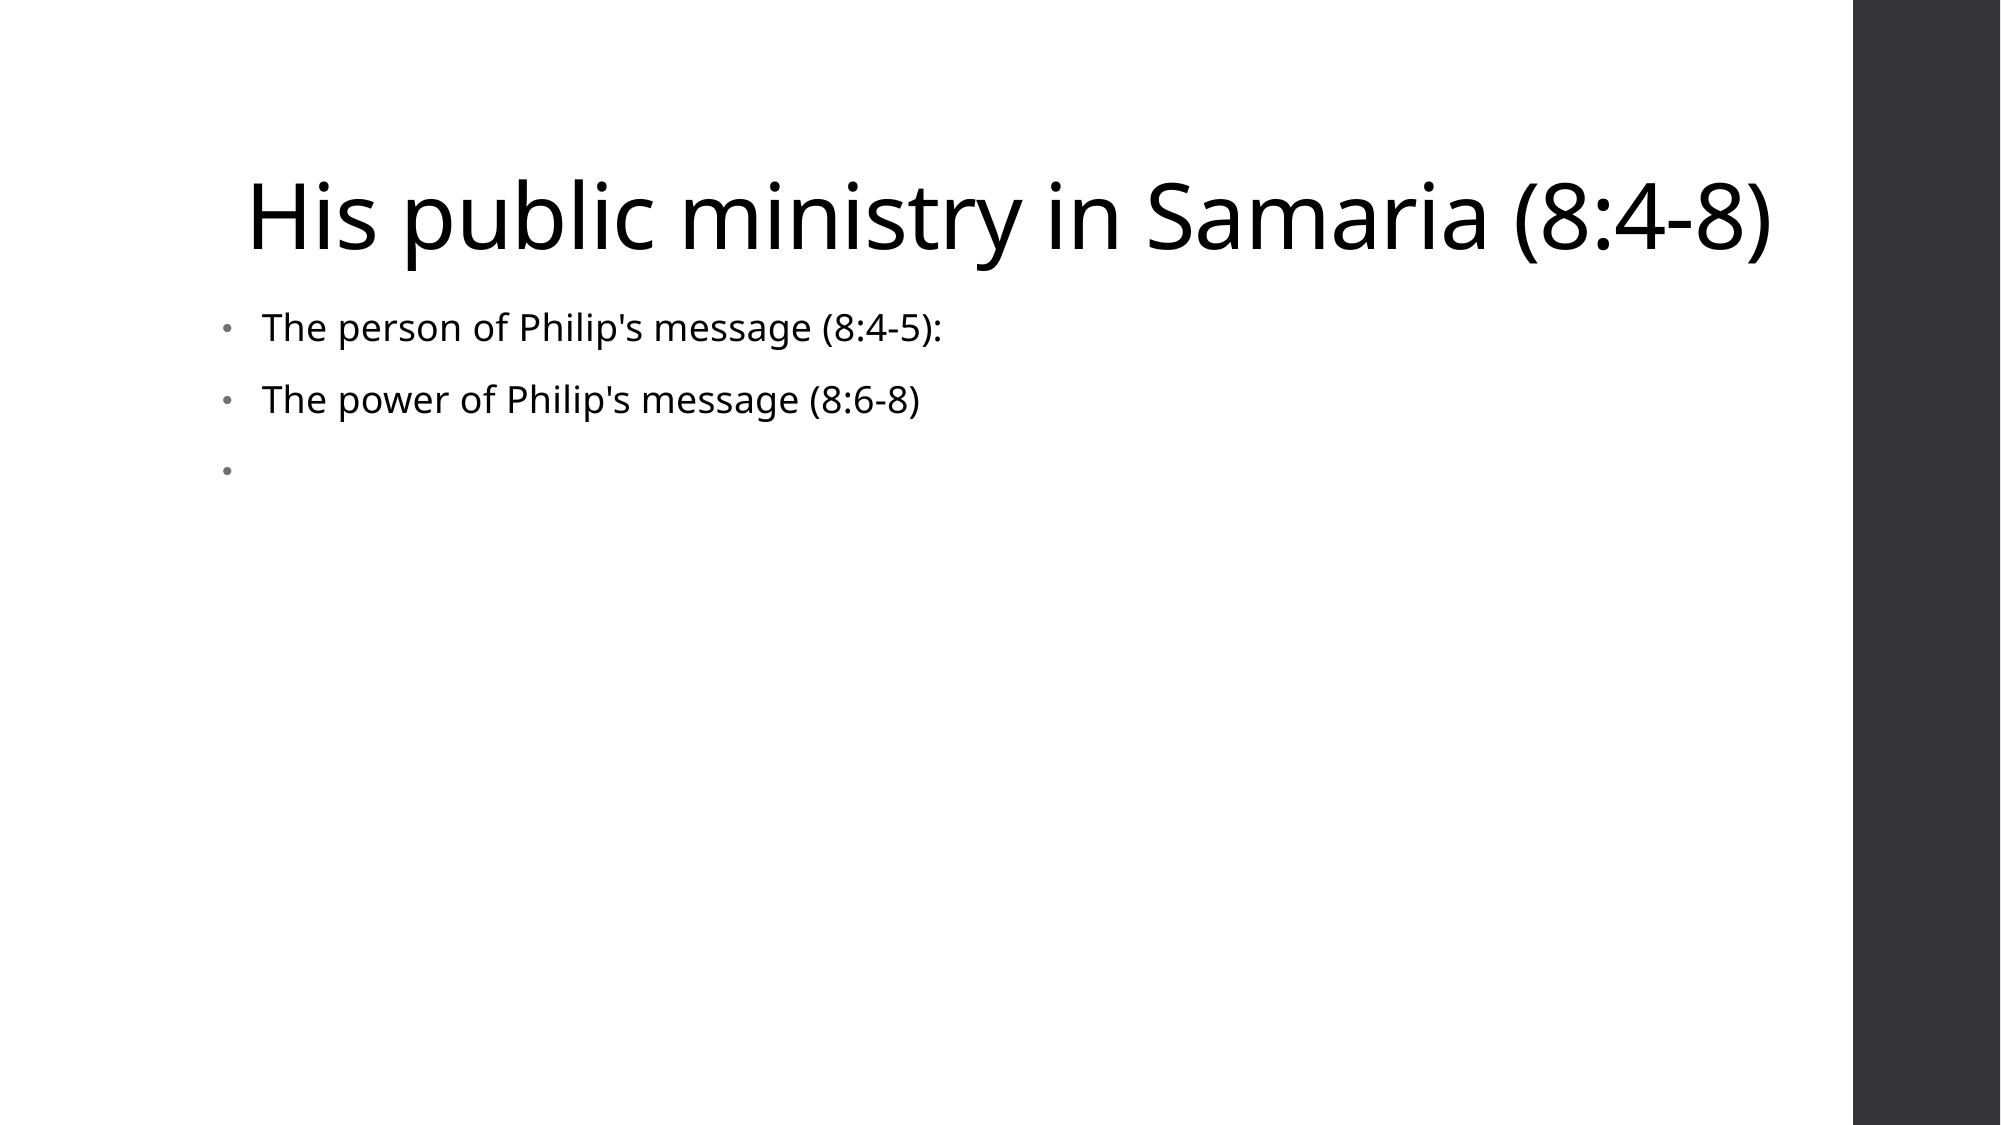

# His public ministry in Samaria (8:4-8)
 The person of Philip's message (8:4-5):
 The power of Philip's message (8:6-8)